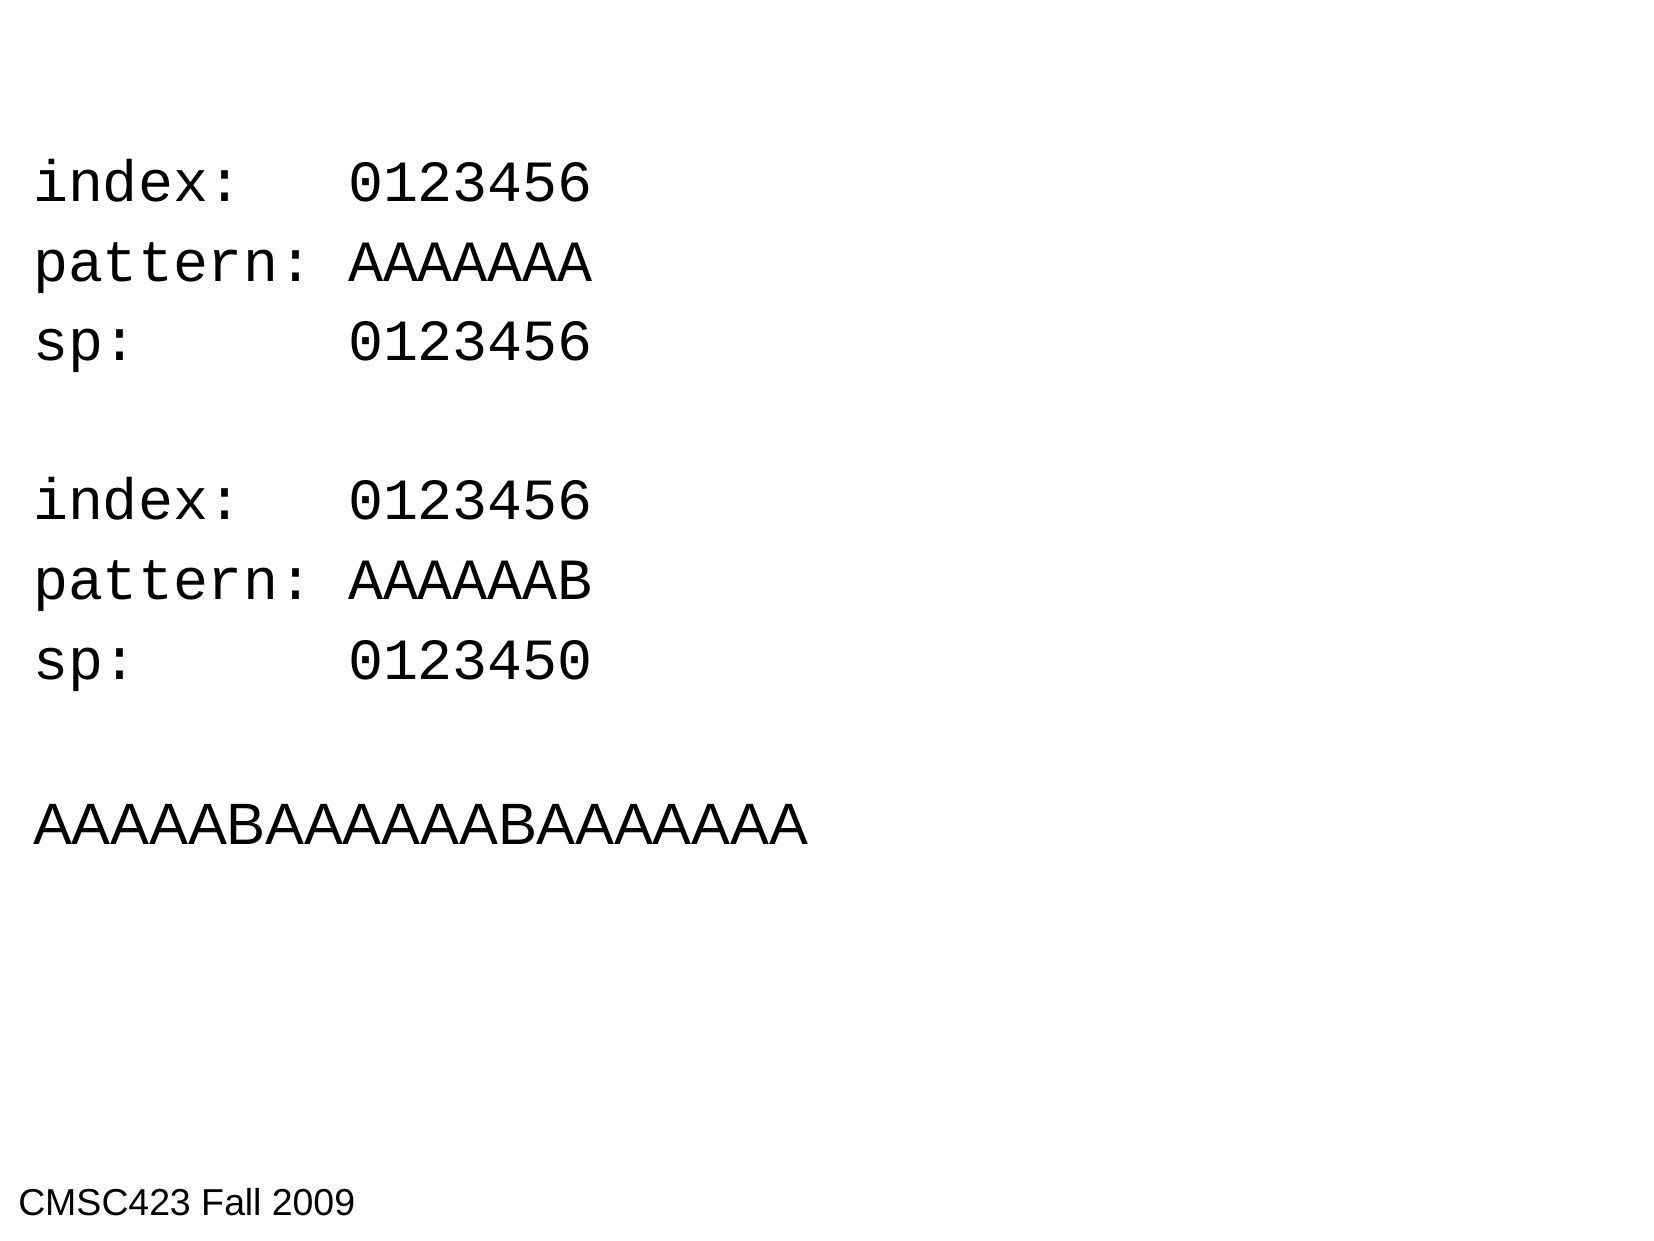

#
index: 0123456
pattern: AAAAAAA
sp: 0123456
index: 0123456
pattern: AAAAAAB
sp: 0123450
AAAAABAAAAAABAAAAAAA
CMSC423 Fall 2009